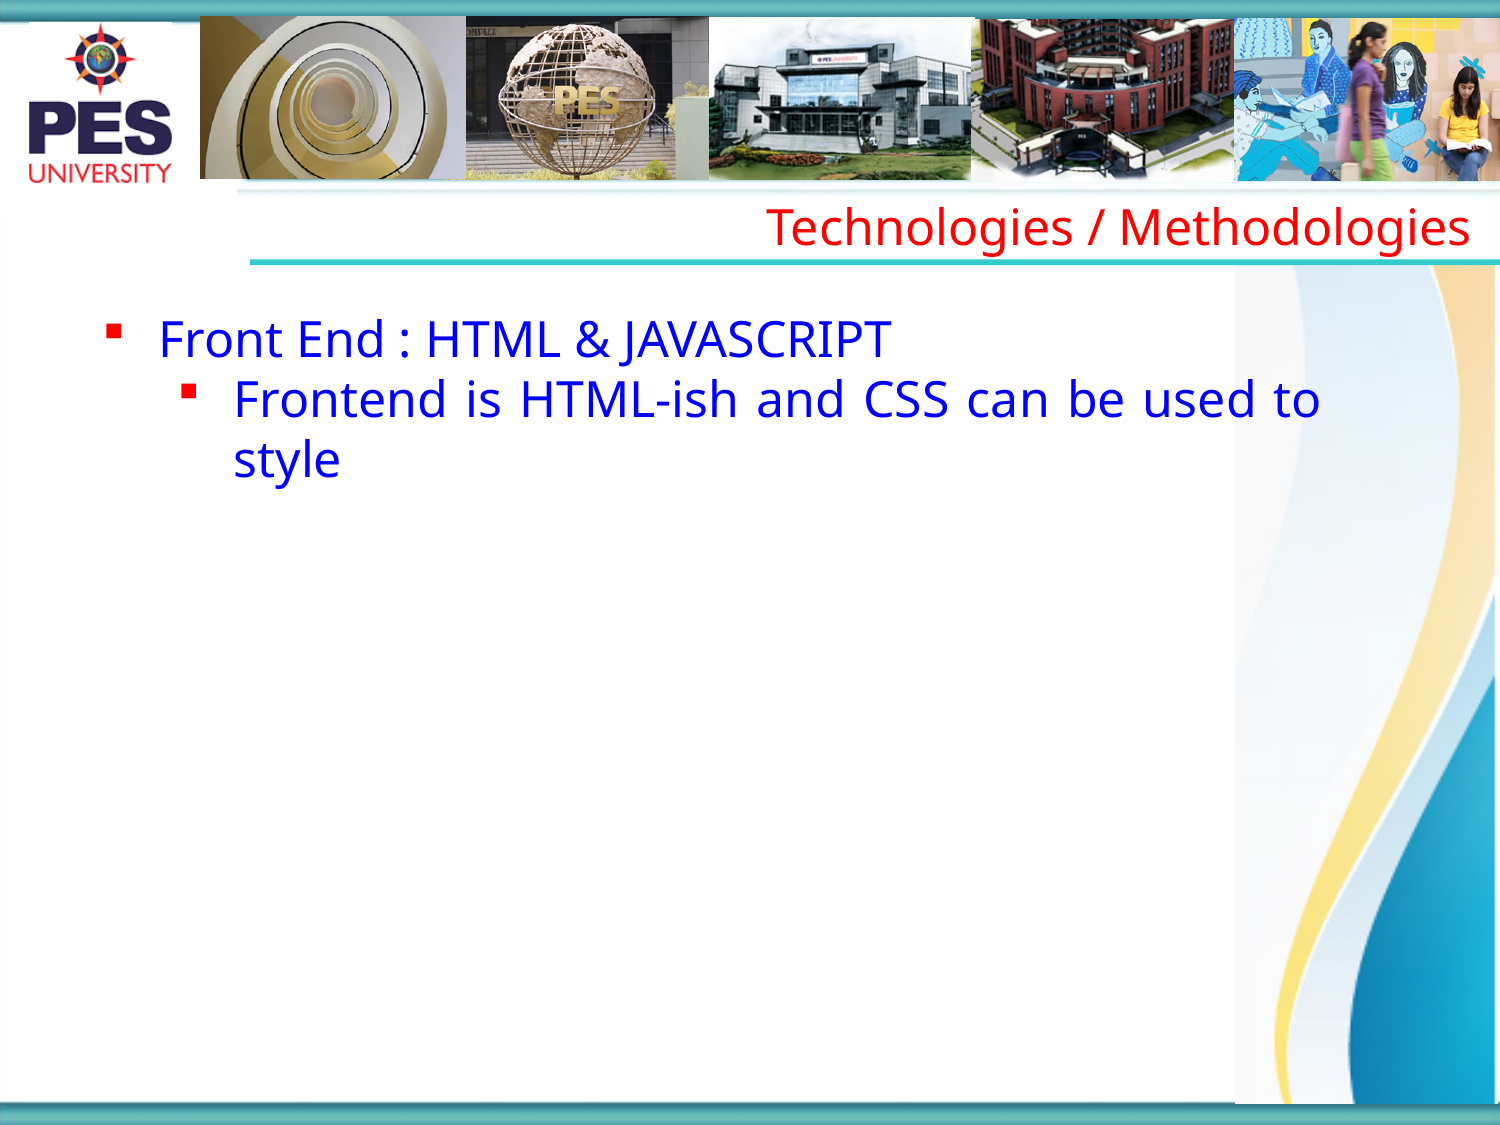

Technologies / Methodologies
Front End : HTML & JAVASCRIPT
Frontend is HTML-ish and CSS can be used to style